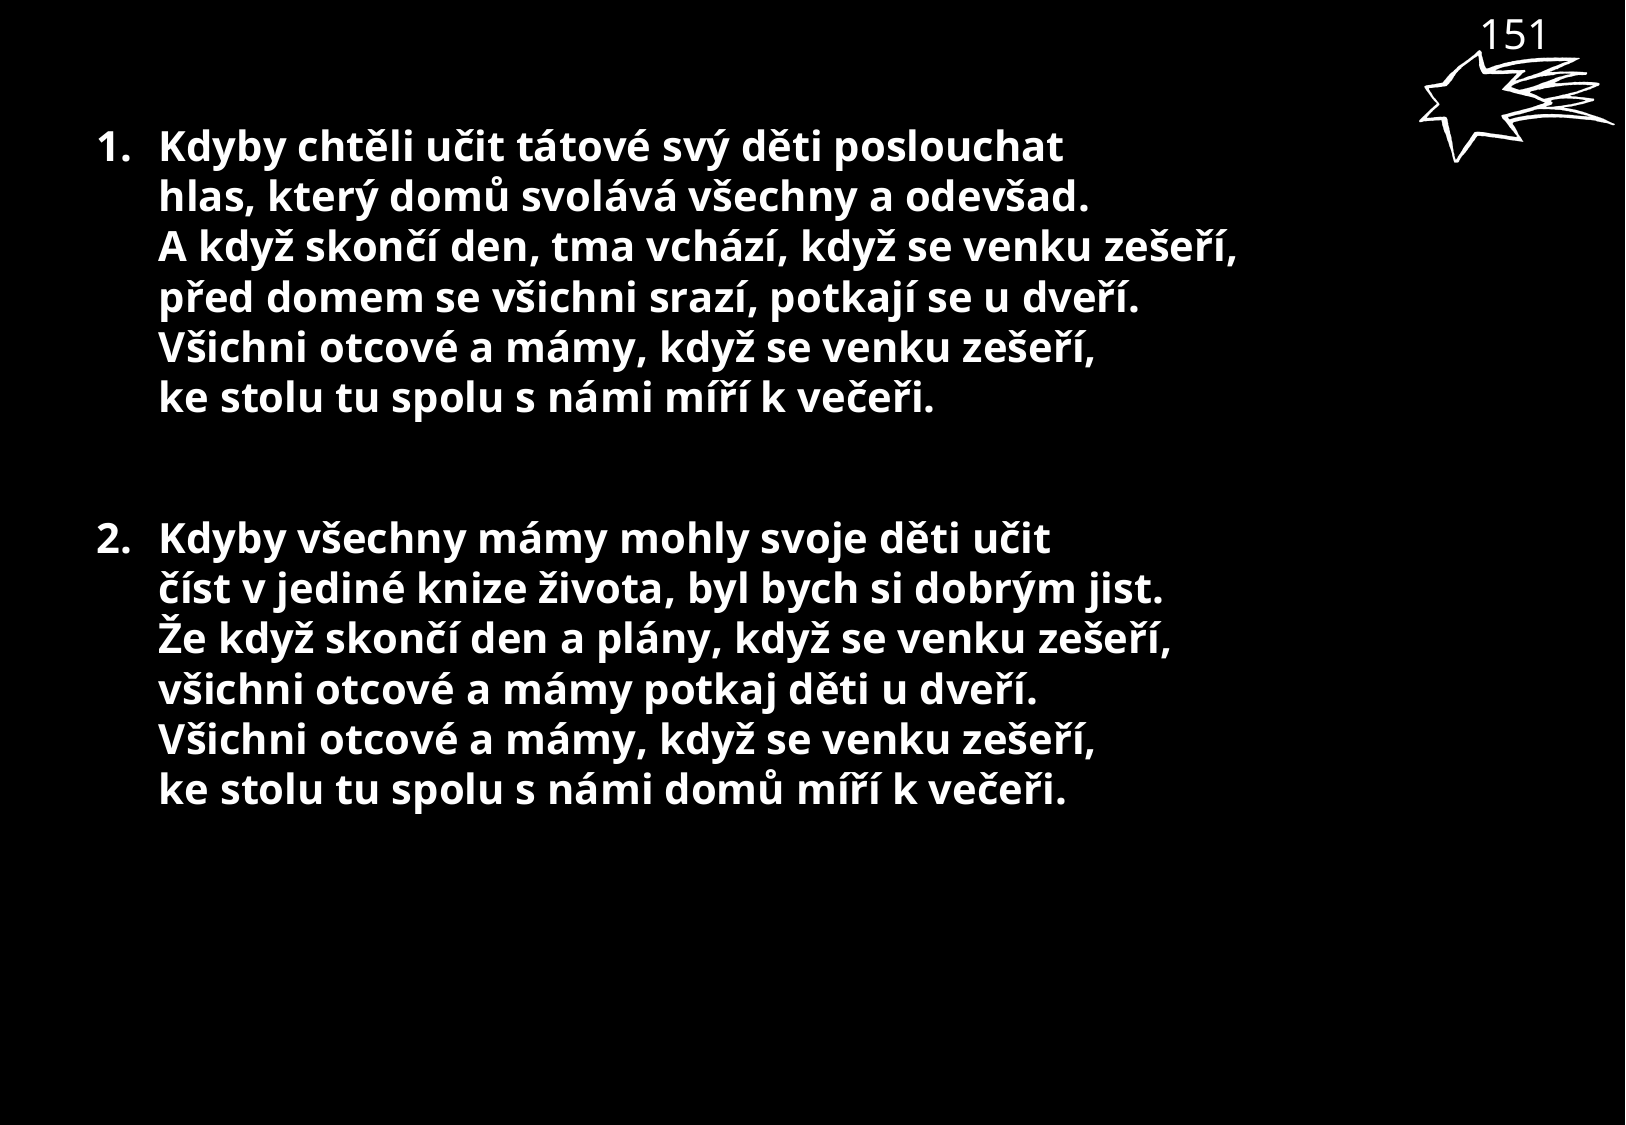

151
# Kdyby chtěli učit tátové svý děti poslouchat hlas, který domů svolává všechny a odevšad. A když skončí den, tma vchází, když se venku zešeří, před domem se všichni srazí, potkají se u dveří. Všichni otcové a mámy, když se venku zešeří, ke stolu tu spolu s námi míří k večeři.
2. 	Kdyby všechny mámy mohly svoje děti učit
číst v jediné knize života, byl bych si dobrým jist.
Že když skončí den a plány, když se venku zešeří,
všichni otcové a mámy potkaj děti u dveří.
Všichni otcové a mámy, když se venku zešeří,
ke stolu tu spolu s námi domů míří k večeři.